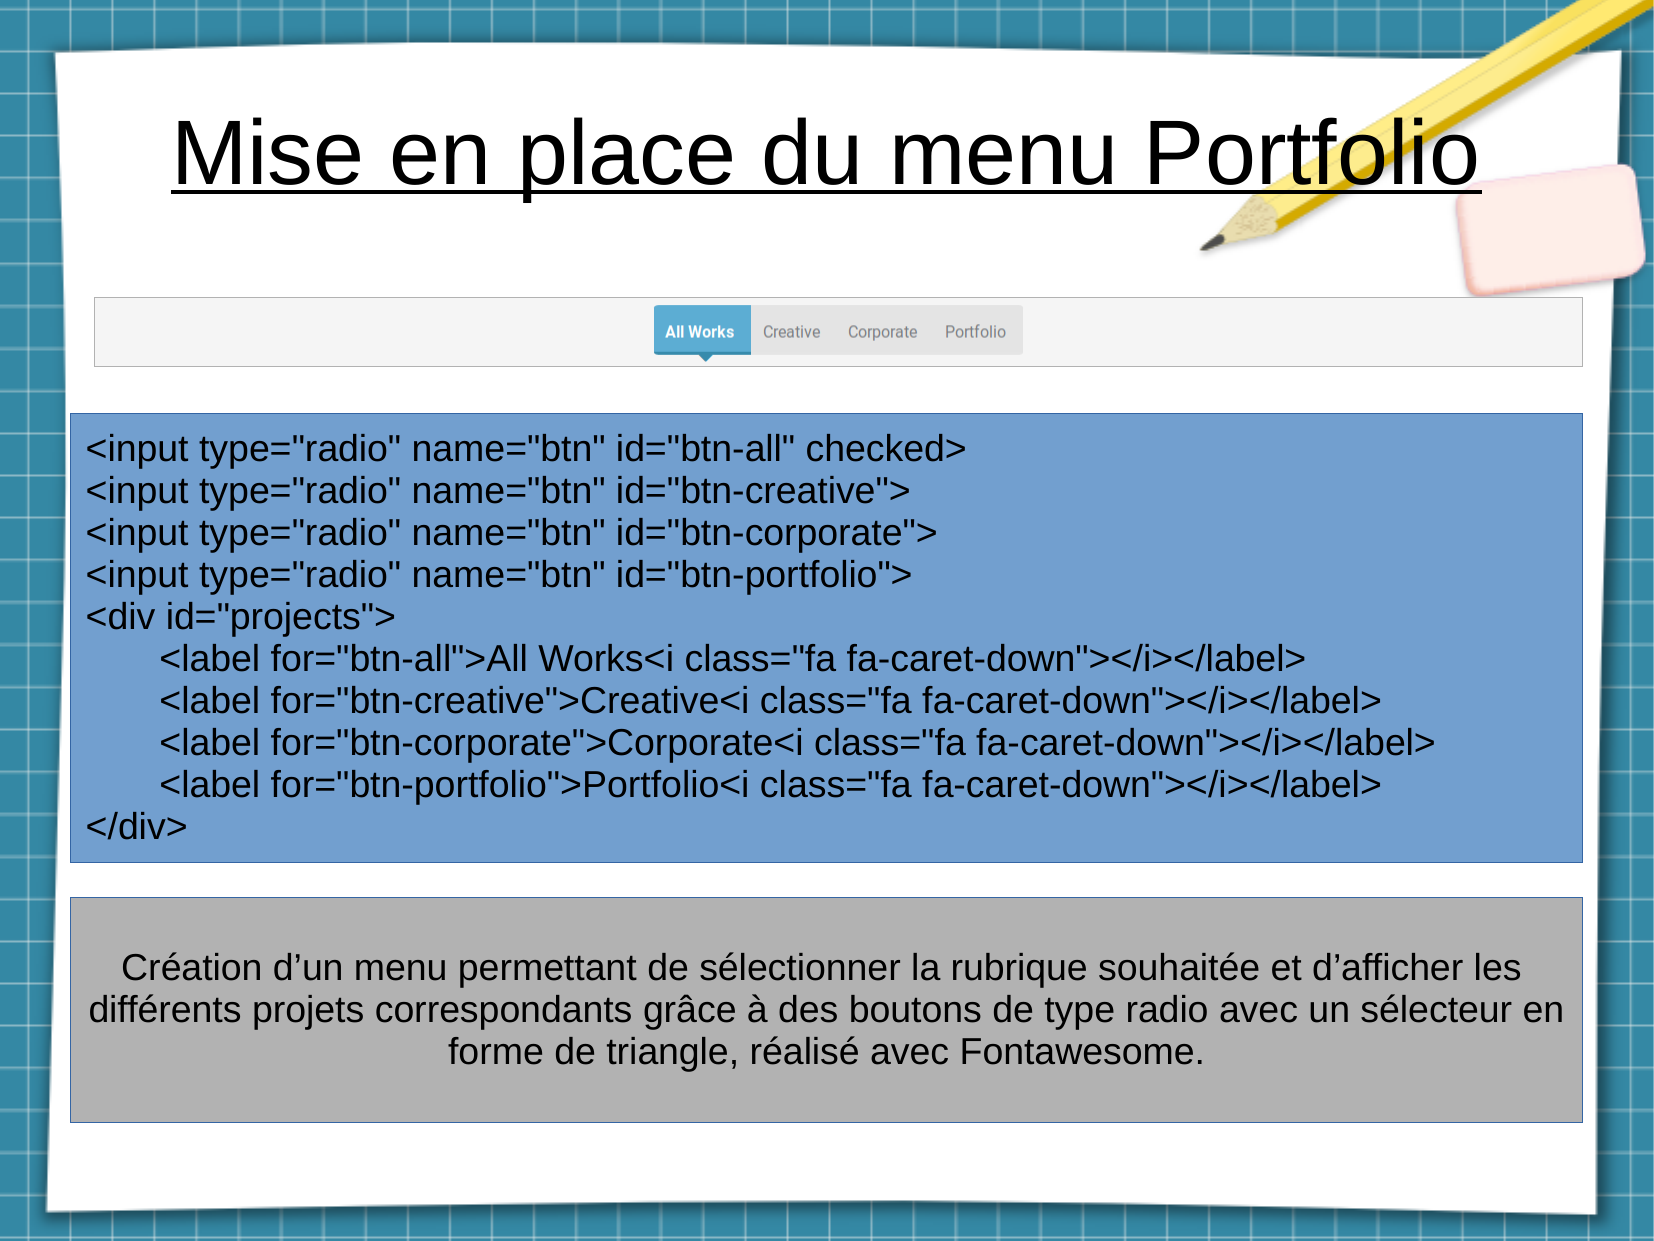

# Mise en place du menu Portfolio
<input type="radio" name="btn" id="btn-all" checked>
<input type="radio" name="btn" id="btn-creative">
<input type="radio" name="btn" id="btn-corporate">
<input type="radio" name="btn" id="btn-portfolio">
<div id="projects">
	<label for="btn-all">All Works<i class="fa fa-caret-down"></i></label>
	<label for="btn-creative">Creative<i class="fa fa-caret-down"></i></label>
	<label for="btn-corporate">Corporate<i class="fa fa-caret-down"></i></label>
	<label for="btn-portfolio">Portfolio<i class="fa fa-caret-down"></i></label>
</div>
Création d’un menu permettant de sélectionner la rubrique souhaitée et d’afficher les
différents projets correspondants grâce à des boutons de type radio avec un sélecteur en
forme de triangle, réalisé avec Fontawesome.